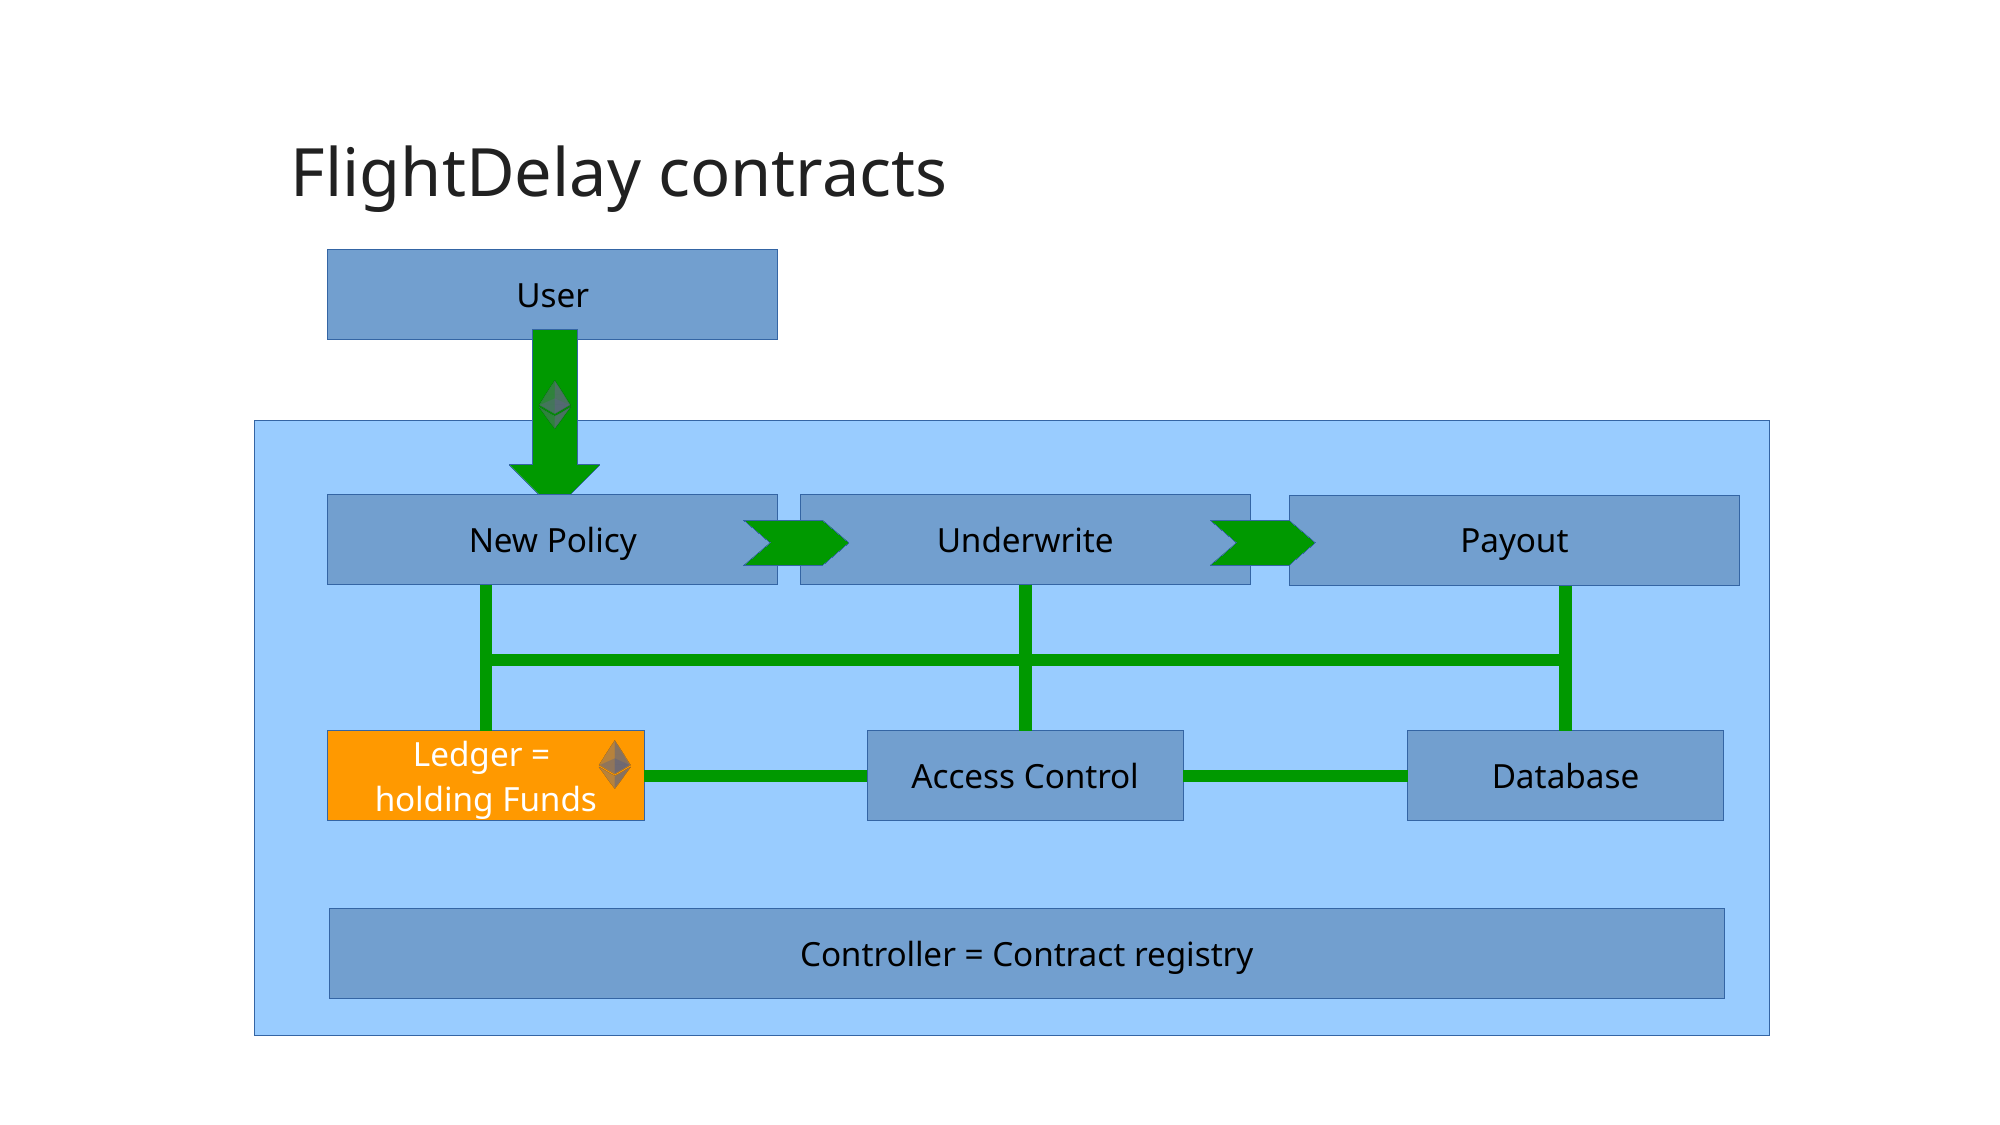

FlightDelay contracts
User
New Policy
Underwrite
Payout
Ledger =
holding Funds
Access Control
Database
Controller = Contract registry